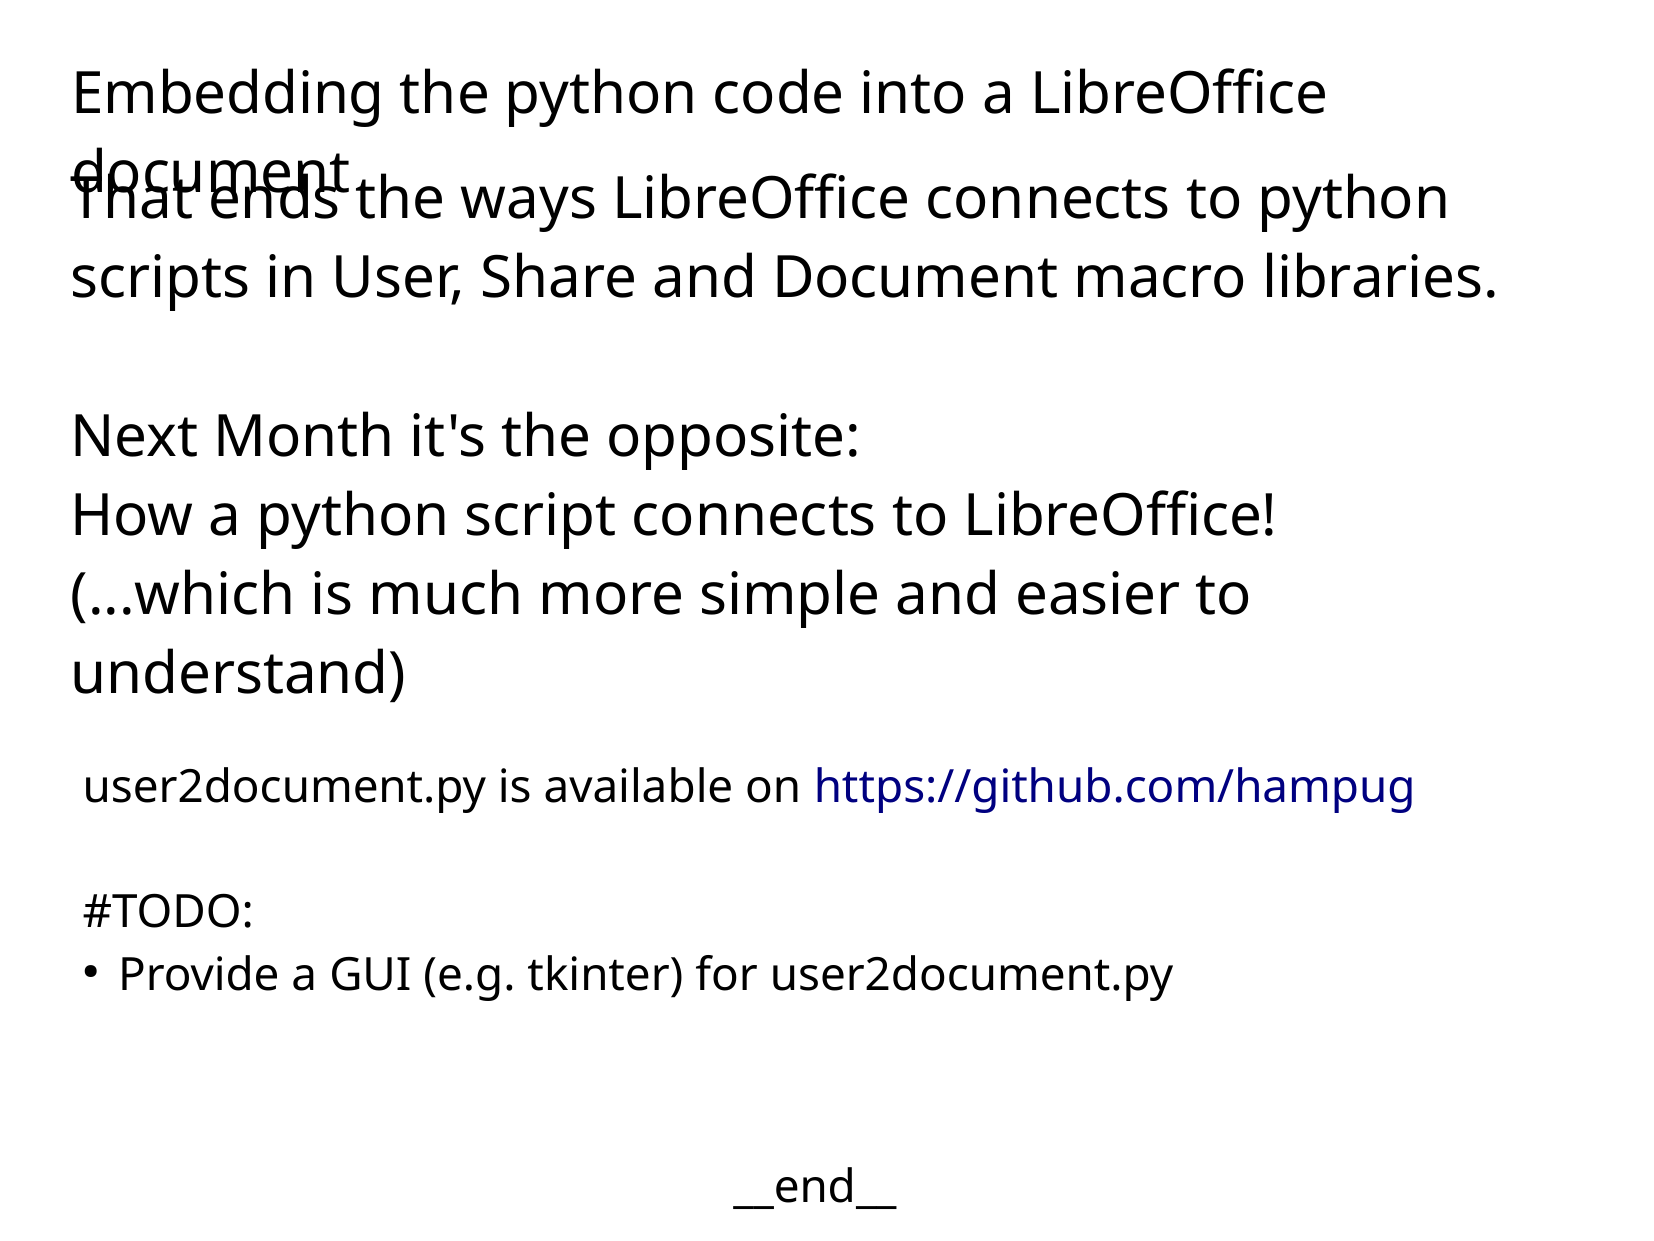

# Embedding the python code into a LibreOffice document
That ends the ways LibreOffice connects to python scripts in User, Share and Document macro libraries.
Next Month it's the opposite:
How a python script connects to LibreOffice!
(...which is much more simple and easier to understand)
user2document.py is available on https://github.com/hampug
#TODO:
Provide a GUI (e.g. tkinter) for user2document.py
__end__